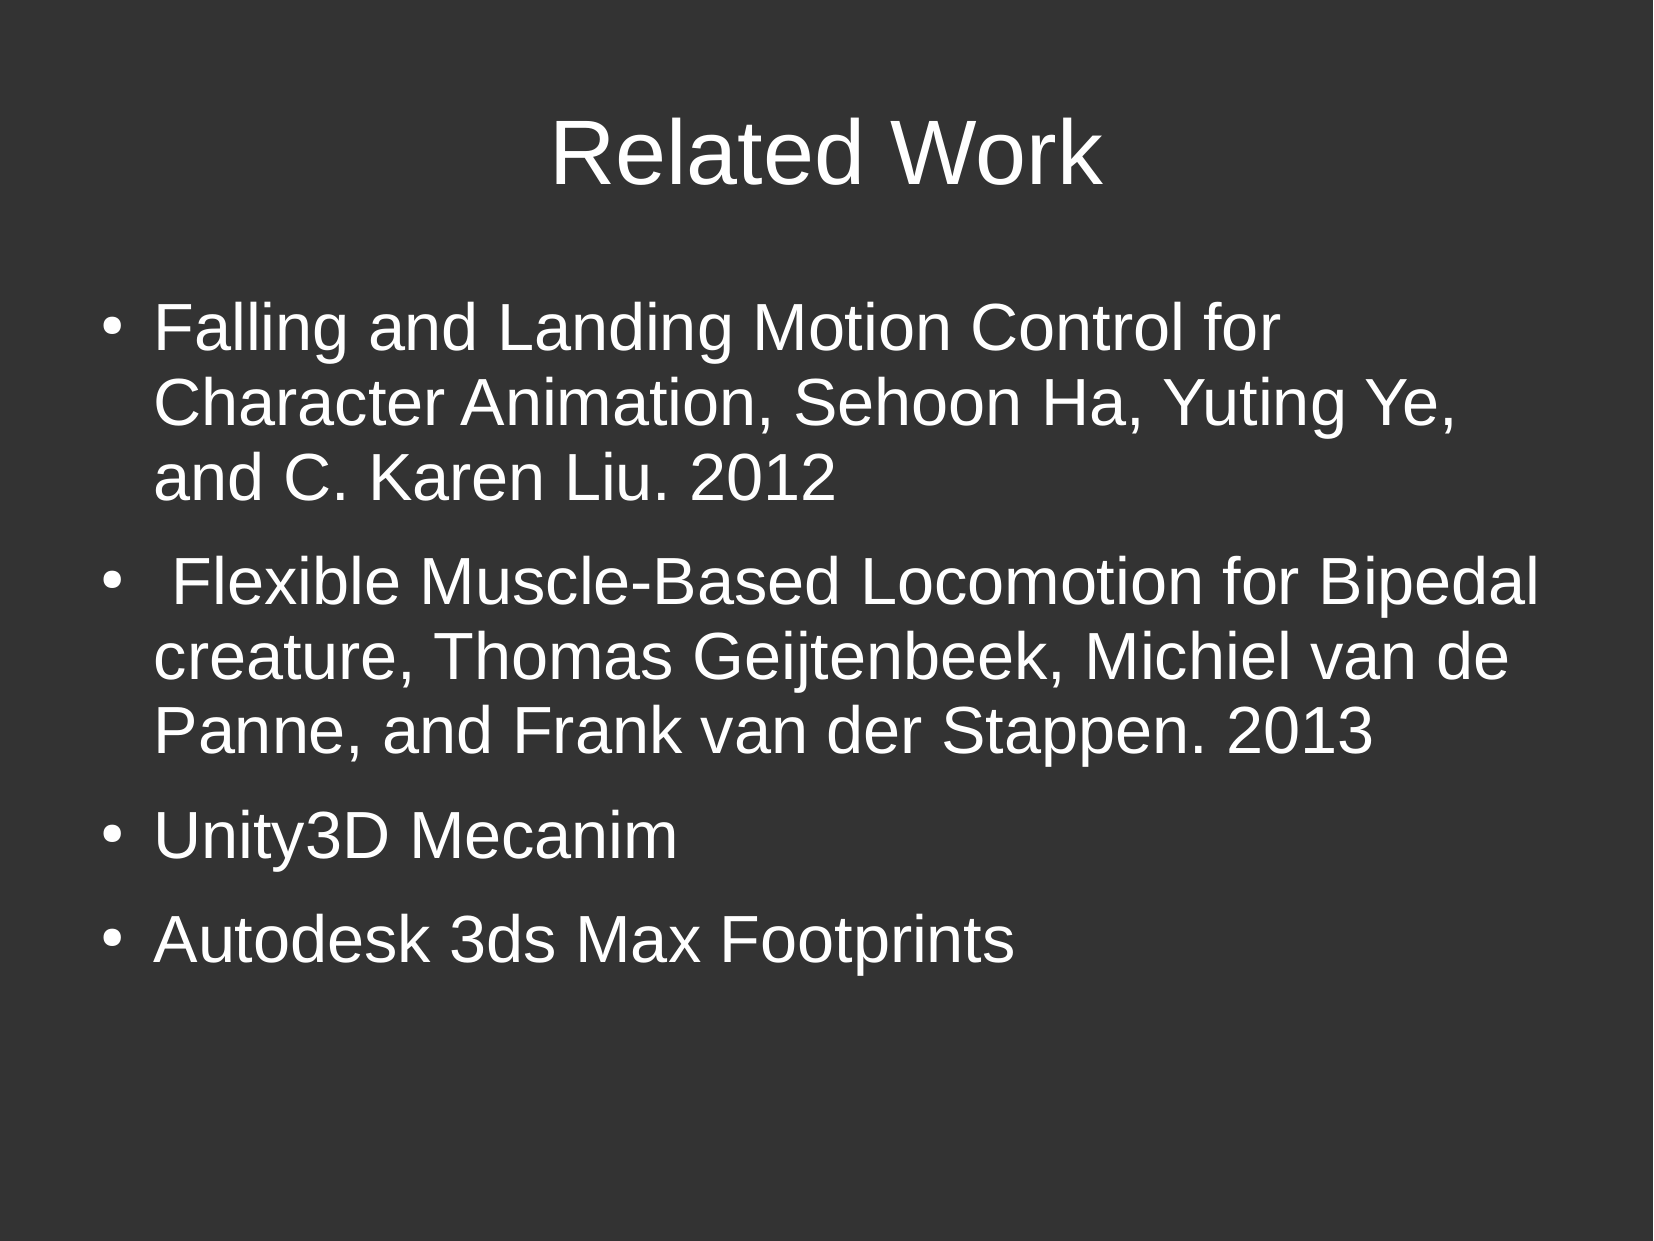

# Related Work
Falling and Landing Motion Control for Character Animation, Sehoon Ha, Yuting Ye, and C. Karen Liu. 2012
 Flexible Muscle-Based Locomotion for Bipedal creature, Thomas Geijtenbeek, Michiel van de Panne, and Frank van der Stappen. 2013
Unity3D Mecanim
Autodesk 3ds Max Footprints